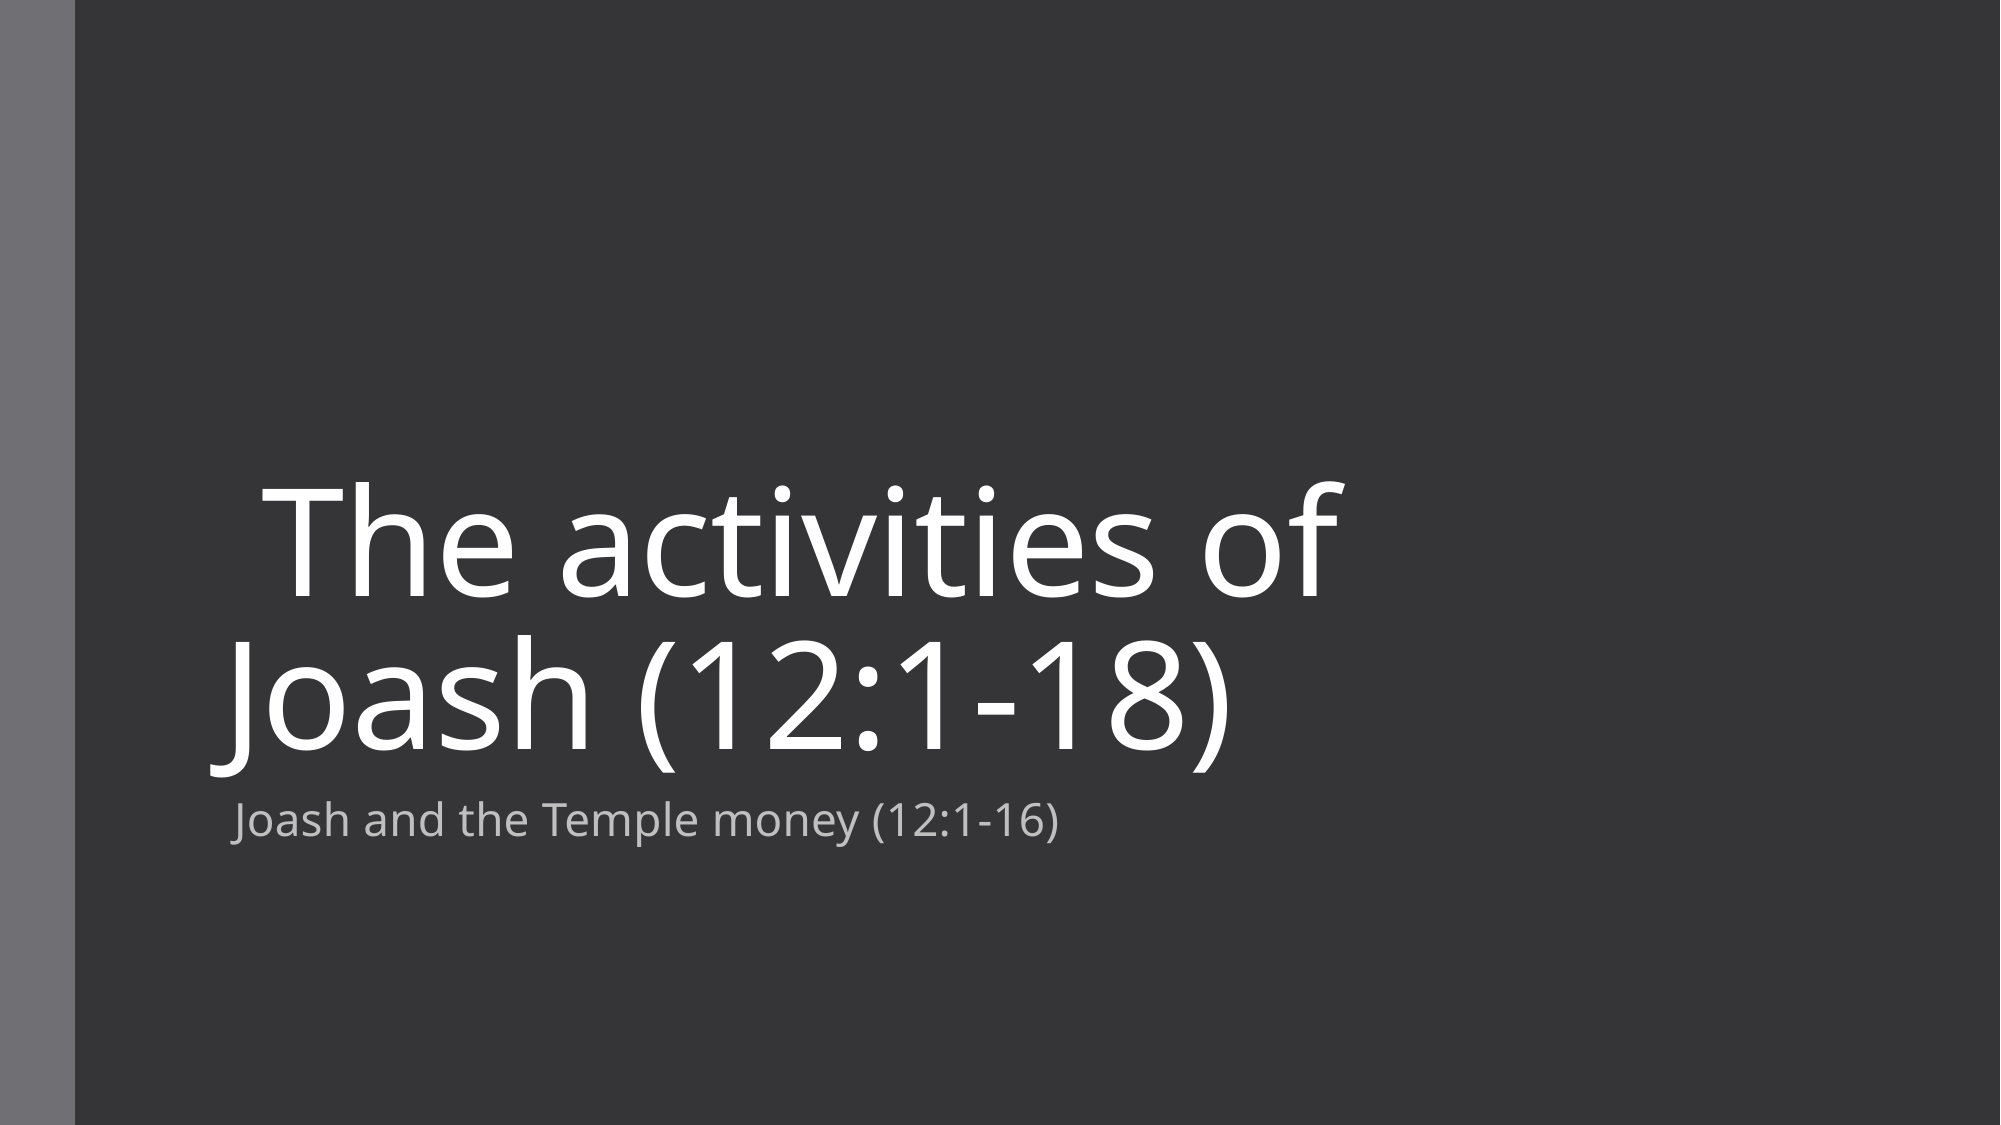

# The activities of Joash (12:1-18)
 Joash and the Temple money (12:1-16)